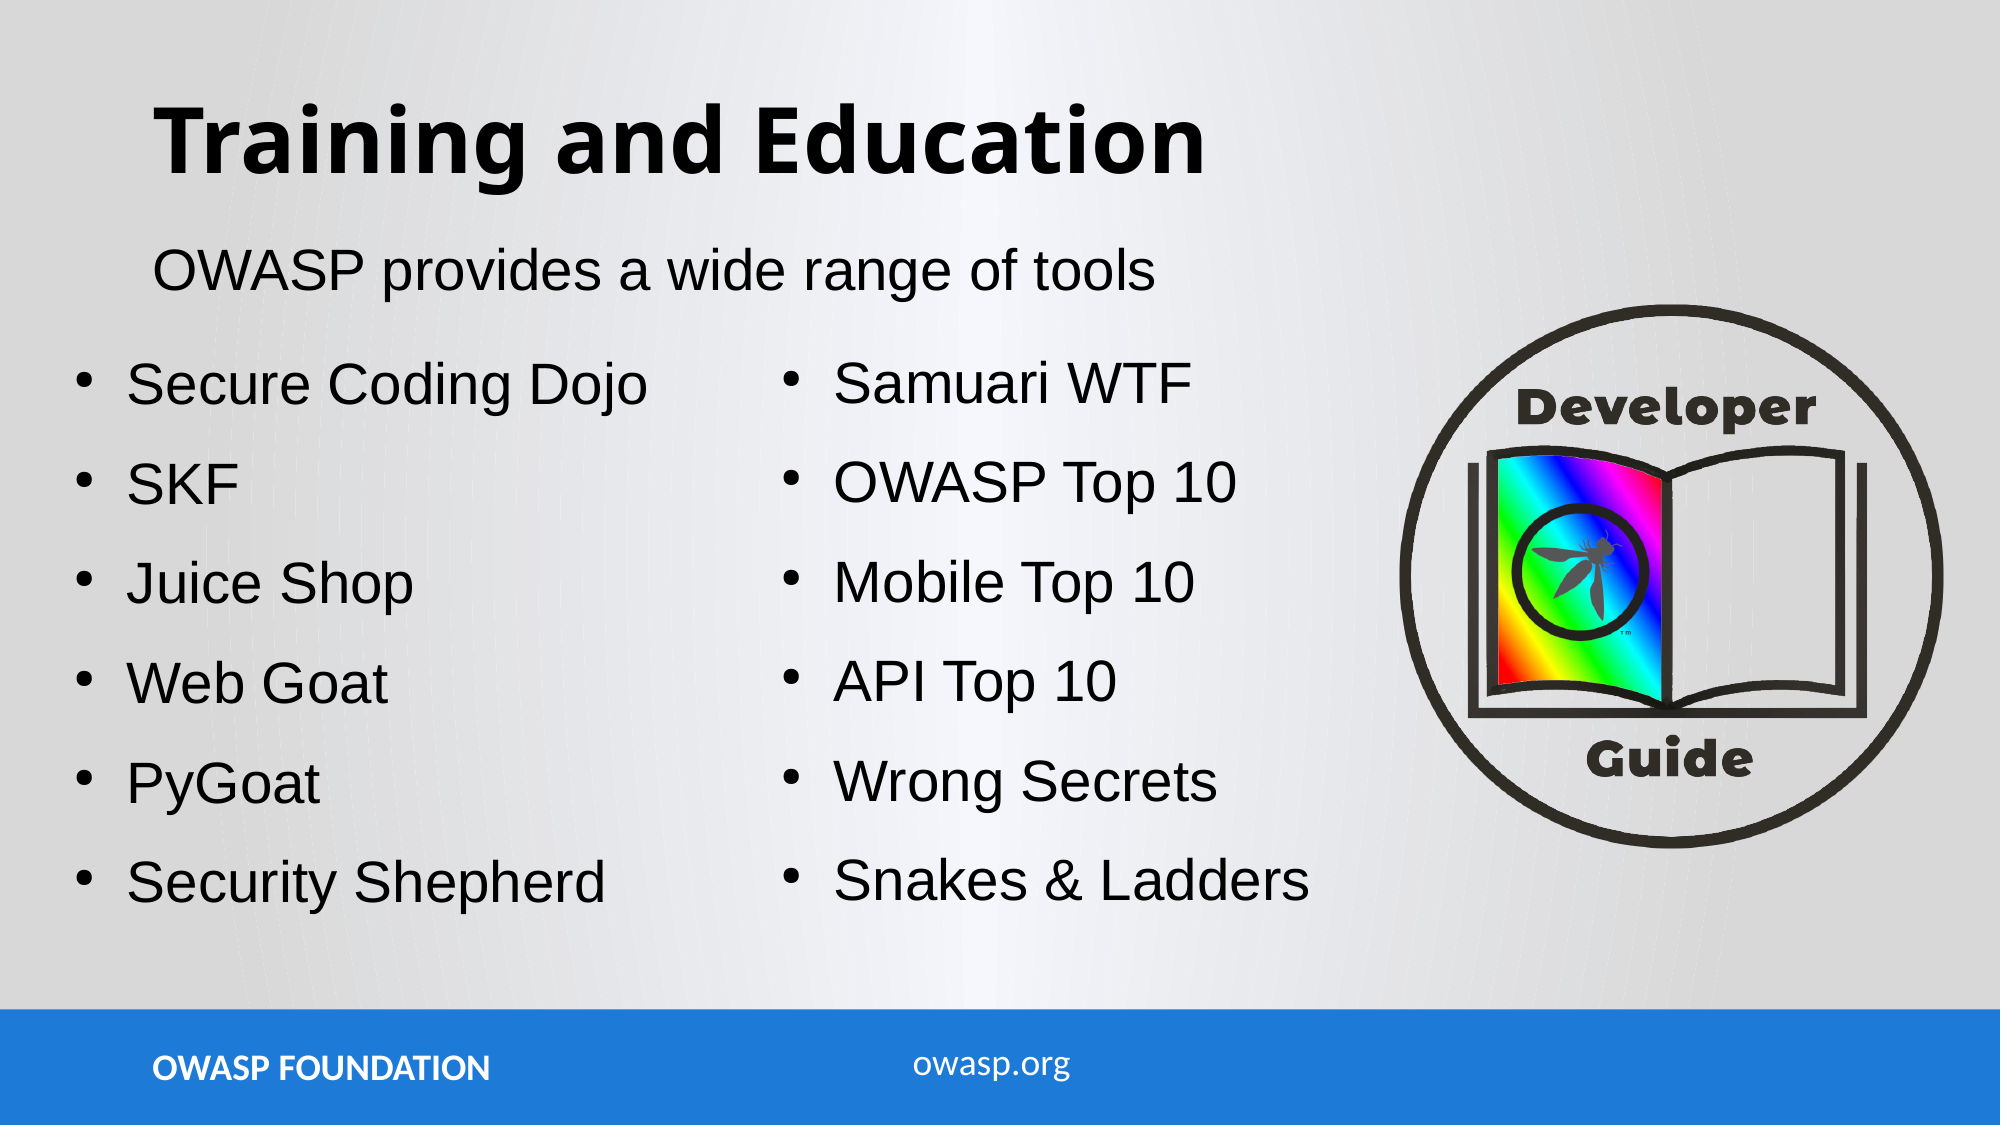

# Training and Education
OWASP provides a wide range of tools
Samuari WTF
OWASP Top 10
Mobile Top 10
API Top 10
Wrong Secrets
Snakes & Ladders
Secure Coding Dojo
SKF
Juice Shop
Web Goat
PyGoat
Security Shepherd